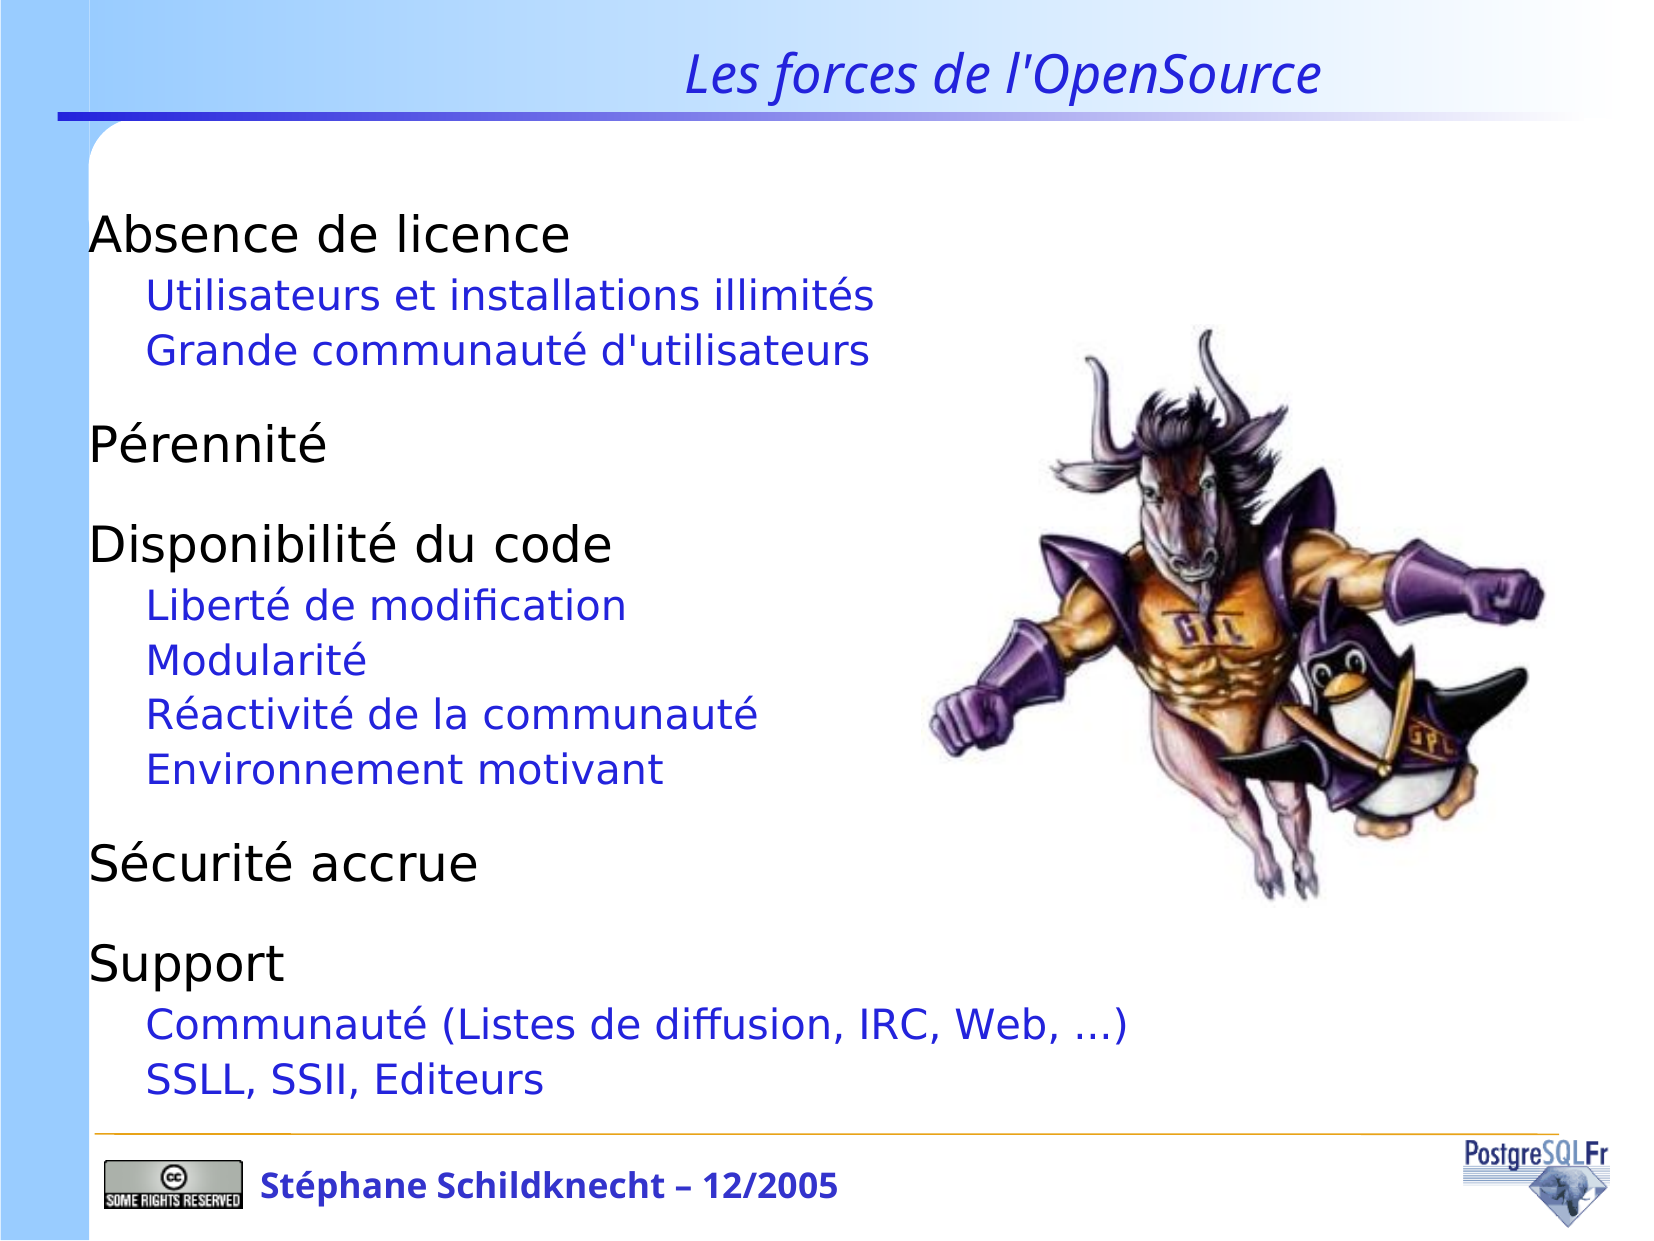

# Les forces de l'OpenSource
Absence de licence
Utilisateurs et installations illimités
Grande communauté d'utilisateurs
Pérennité
Disponibilité du code
Liberté de modification
Modularité
Réactivité de la communauté
Environnement motivant
Sécurité accrue
Support
Communauté (Listes de diffusion, IRC, Web, ...)
SSLL, SSII, Editeurs